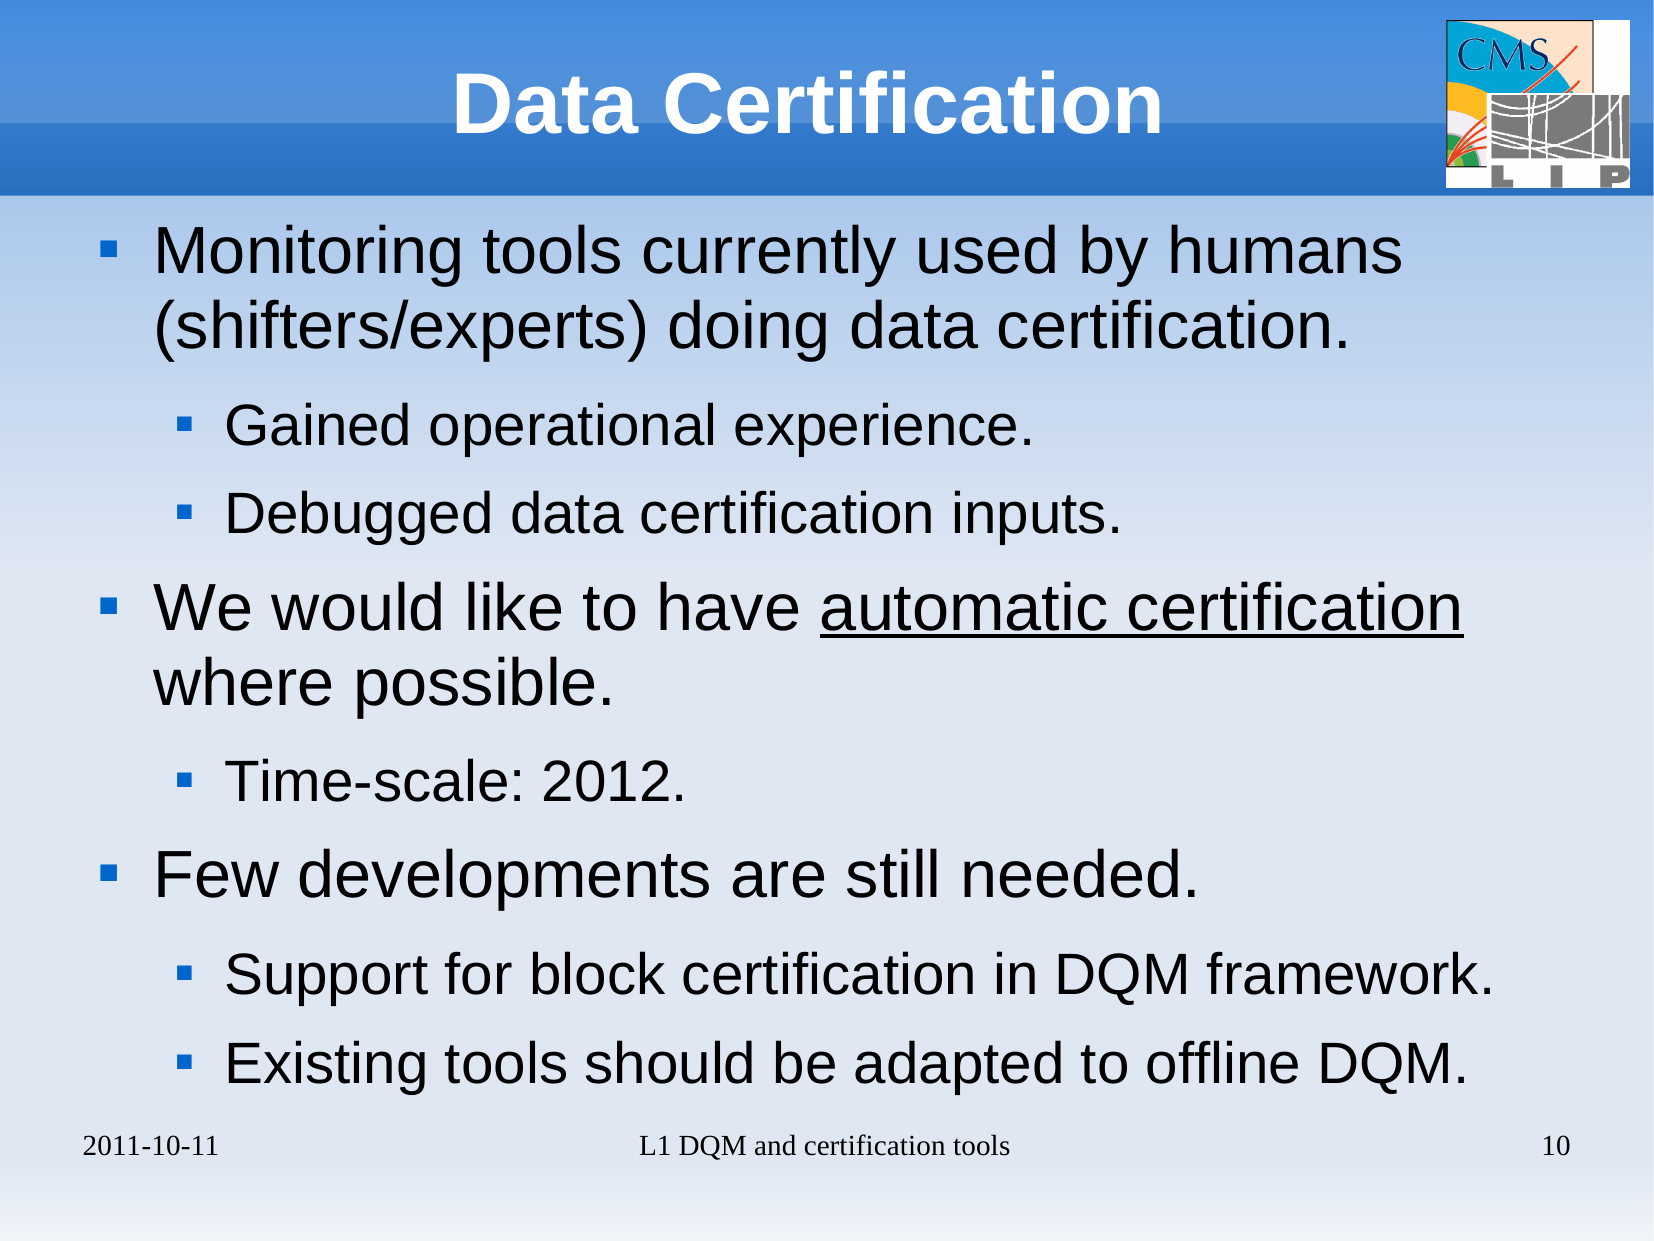

# Data Certification
Monitoring tools currently used by humans (shifters/experts) doing data certification.
Gained operational experience.
Debugged data certification inputs.
We would like to have automatic certification where possible.
Time-scale: 2012.
Few developments are still needed.
Support for block certification in DQM framework.
Existing tools should be adapted to offline DQM.
2011-10-11
L1 DQM and certification tools
10